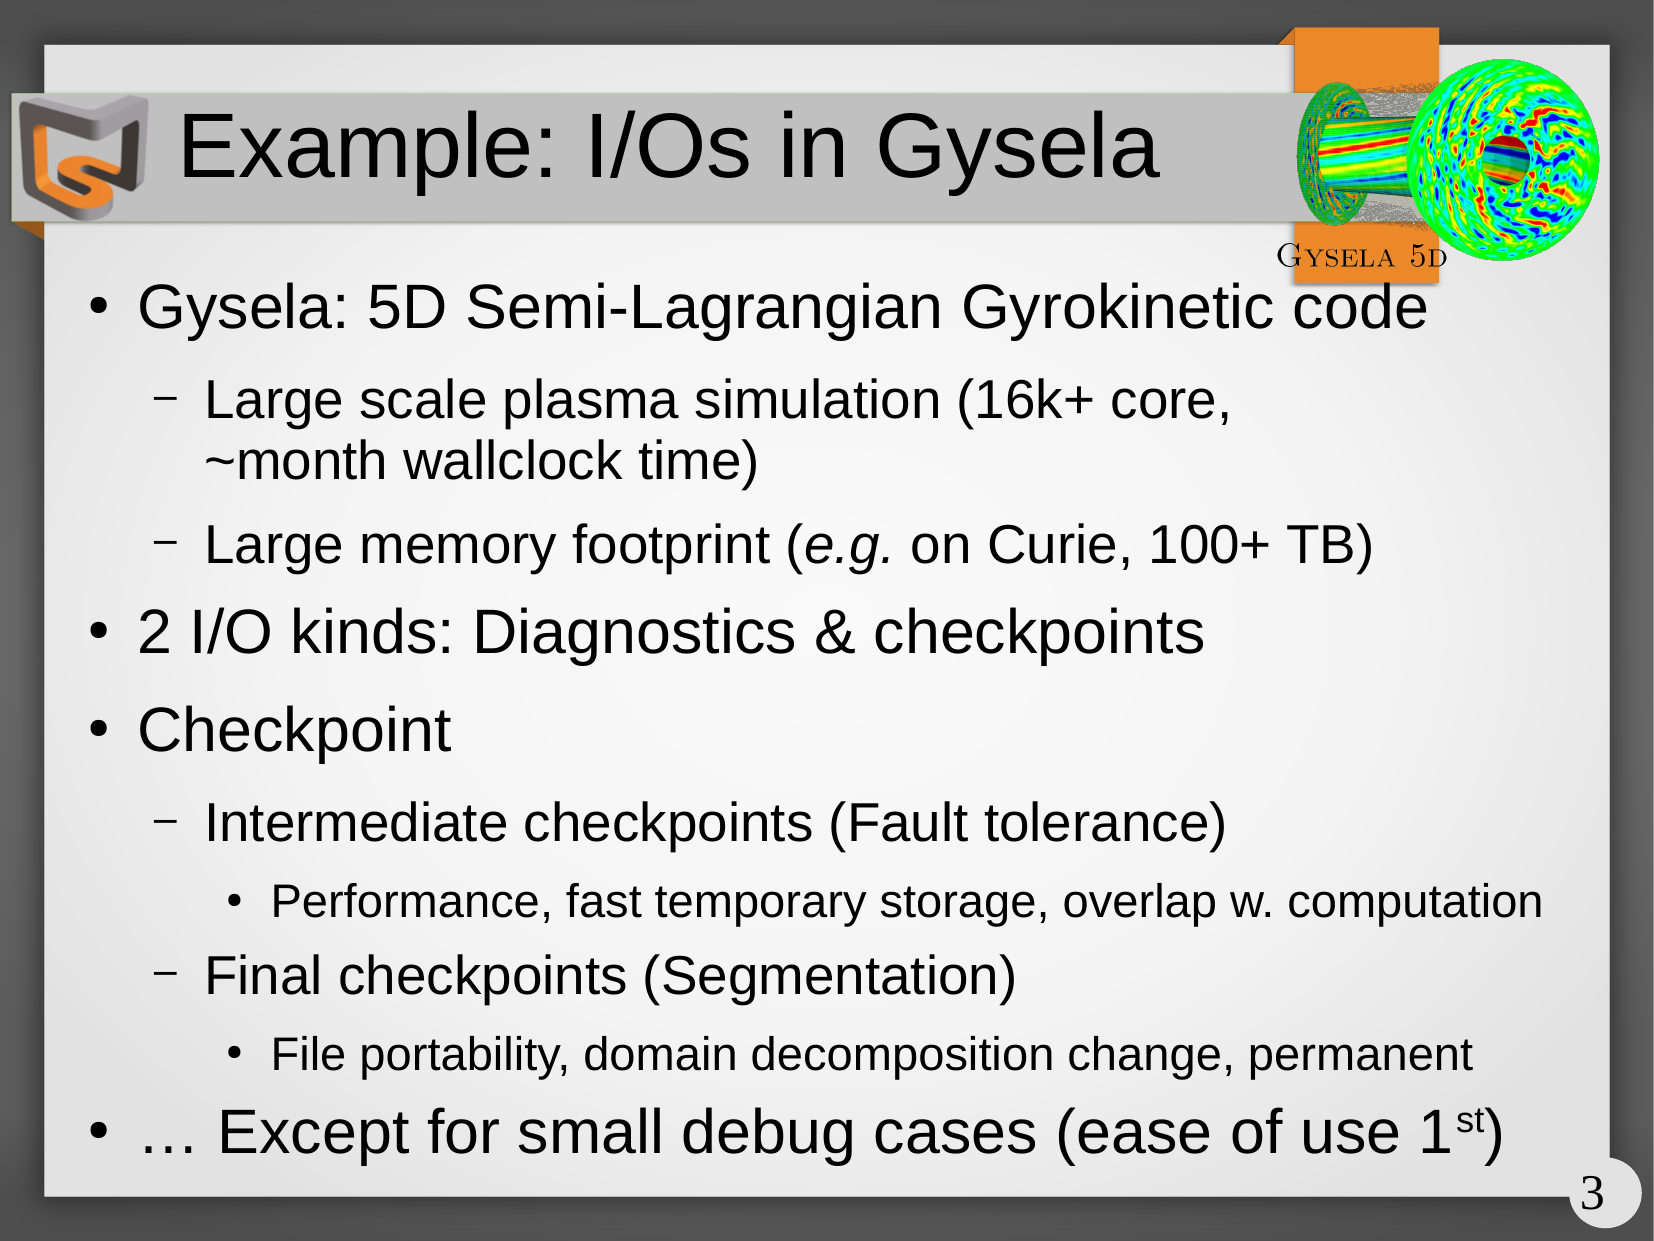

# Example: I/Os in Gysela
Gysela: 5D Semi-Lagrangian Gyrokinetic code
Large scale plasma simulation (16k+ core, ~month wallclock time)
Large memory footprint (e.g. on Curie, 100+ TB)
2 I/O kinds: Diagnostics & checkpoints
Checkpoint
Intermediate checkpoints (Fault tolerance)
Performance, fast temporary storage, overlap w. computation
Final checkpoints (Segmentation)
File portability, domain decomposition change, permanent
… Except for small debug cases (ease of use 1st)